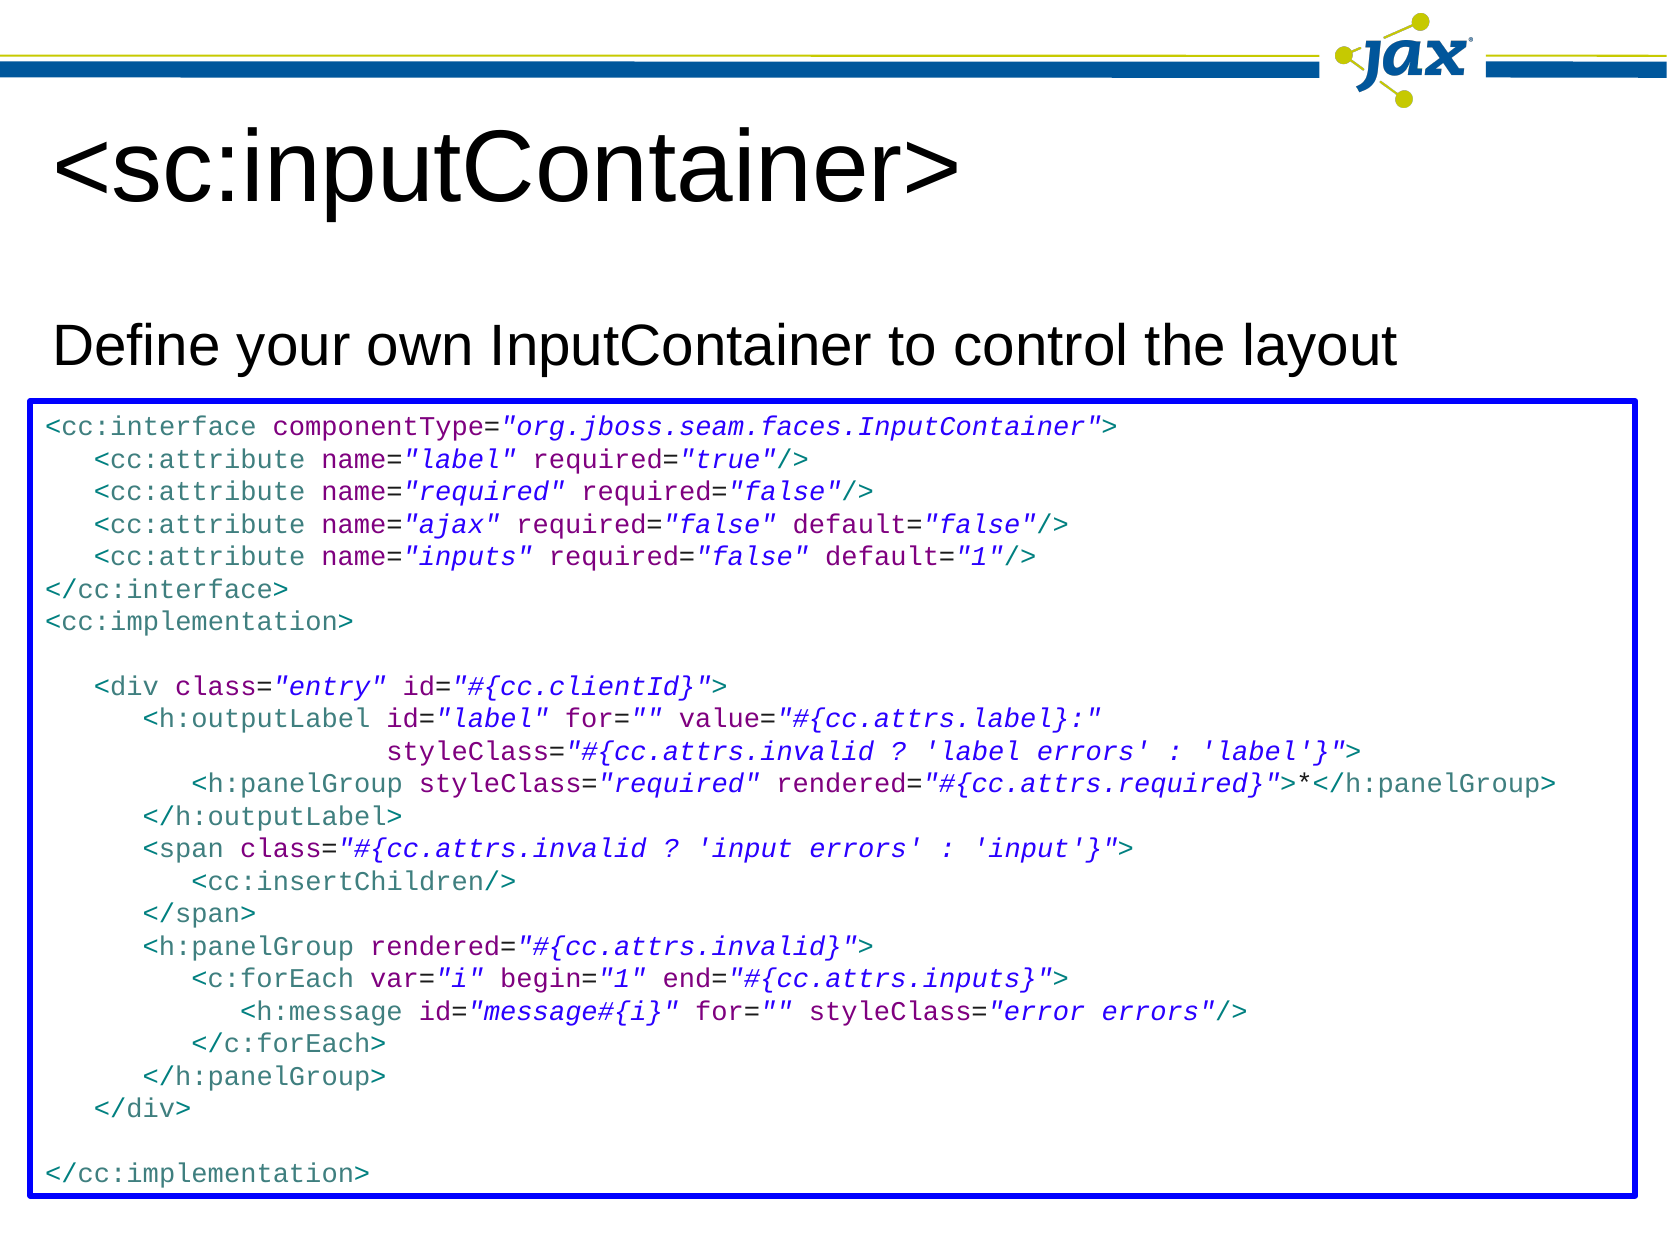

# <sc:inputContainer>
Define your own InputContainer to control the layout
<cc:interface componentType="org.jboss.seam.faces.InputContainer">
 <cc:attribute name="label" required="true"/>
 <cc:attribute name="required" required="false"/>
 <cc:attribute name="ajax" required="false" default="false"/>
 <cc:attribute name="inputs" required="false" default="1"/>
</cc:interface>
<cc:implementation>
 <div class="entry" id="#{cc.clientId}">
 <h:outputLabel id="label" for="" value="#{cc.attrs.label}:"
 styleClass="#{cc.attrs.invalid ? 'label errors' : 'label'}">
 <h:panelGroup styleClass="required" rendered="#{cc.attrs.required}">*</h:panelGroup>
 </h:outputLabel>
 <span class="#{cc.attrs.invalid ? 'input errors' : 'input'}">
 <cc:insertChildren/>
 </span>
 <h:panelGroup rendered="#{cc.attrs.invalid}">
 <c:forEach var="i" begin="1" end="#{cc.attrs.inputs}">
 <h:message id="message#{i}" for="" styleClass="error errors"/>
 </c:forEach>
 </h:panelGroup>
 </div>
</cc:implementation>